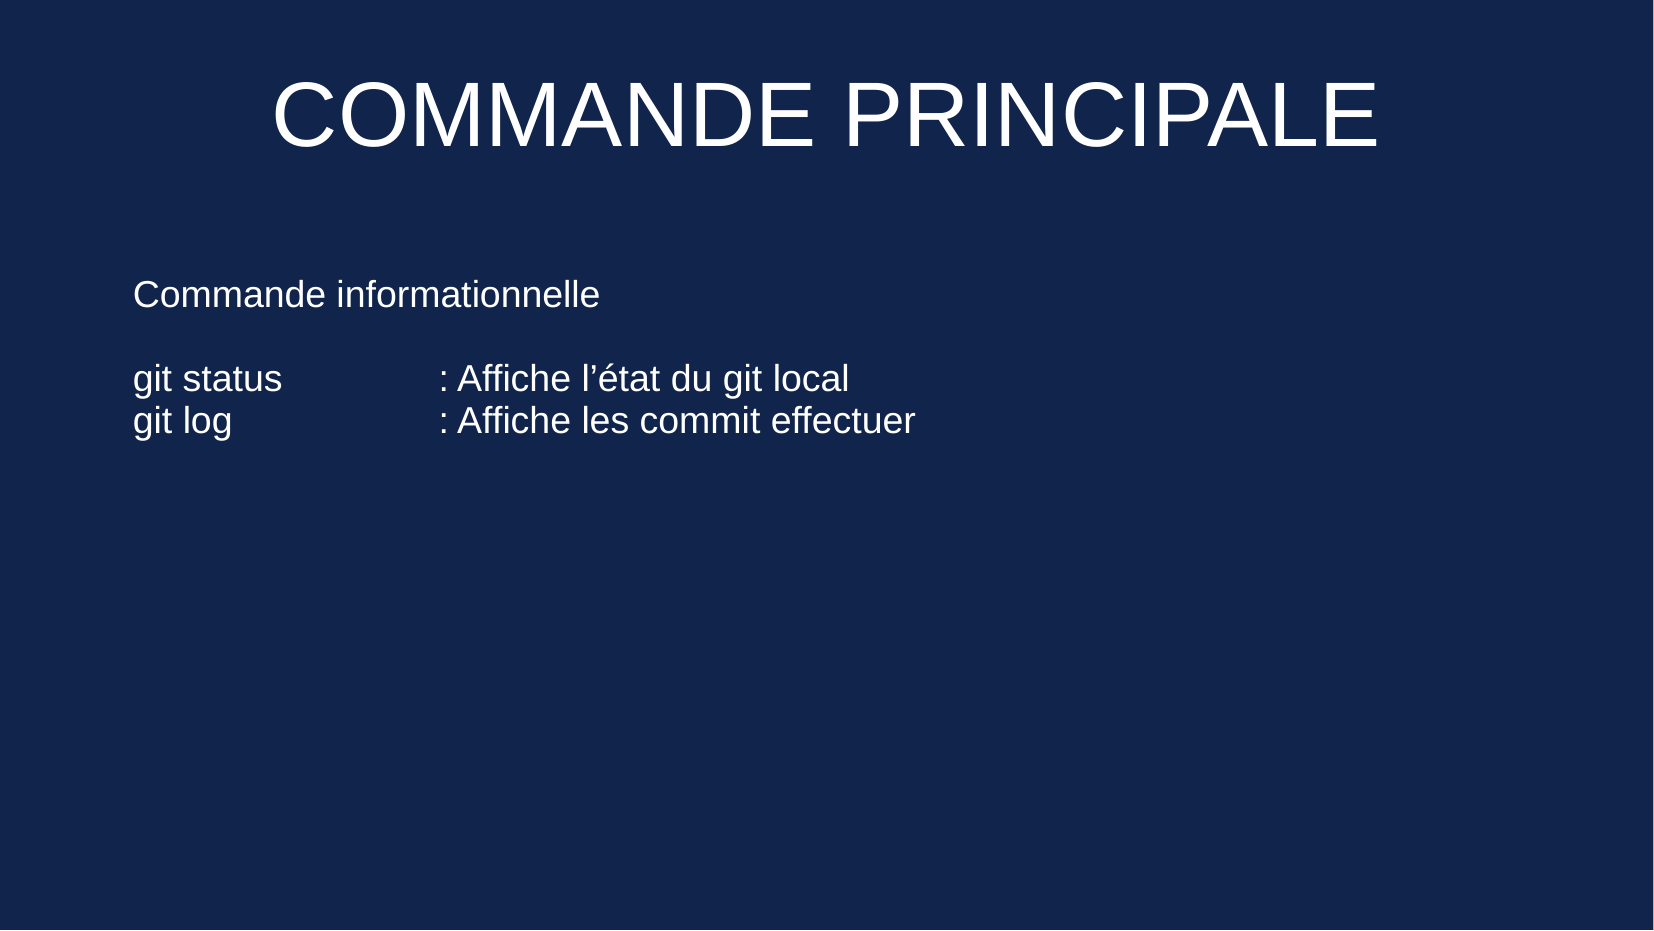

# COMMANDE PRINCIPALE
Commande informationnelle
git status		 : Affiche l’état du git local
git log			 : Affiche les commit effectuer